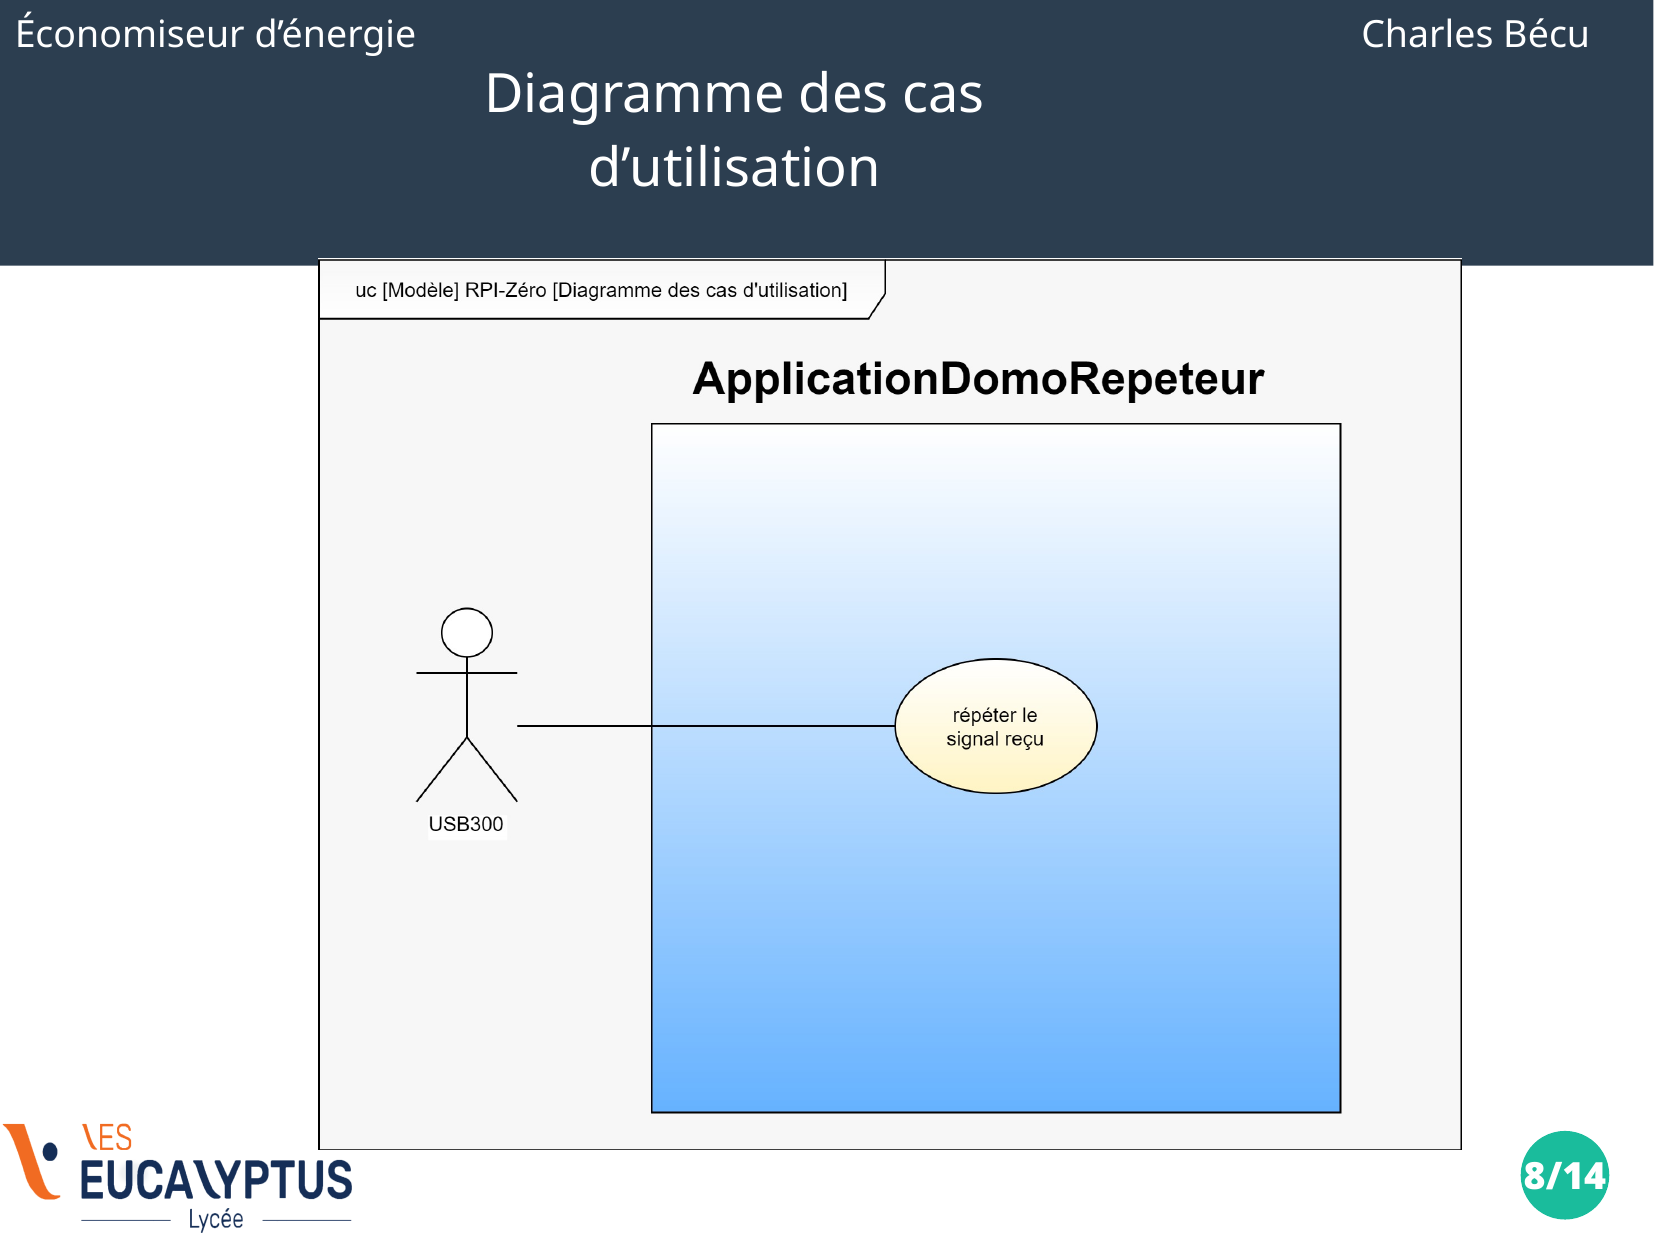

Économiseur d’énergie
Charles Bécu
# Diagramme des cas d’utilisation
8